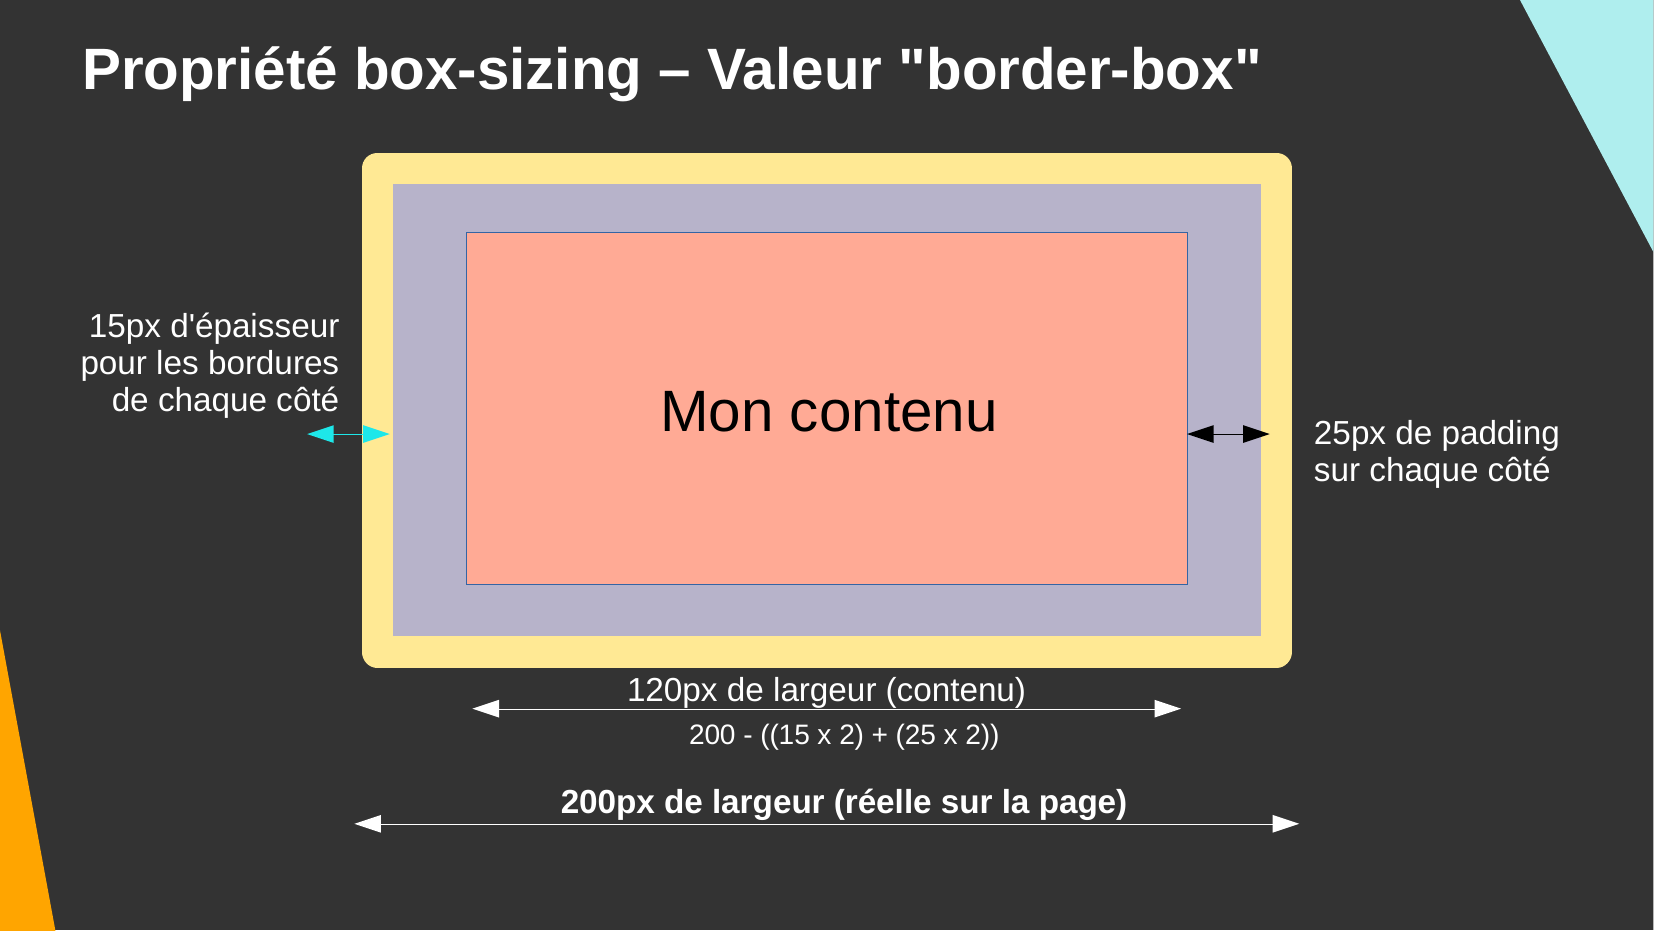

# Propriété box-sizing – Valeur "border-box"
15px d'épaisseur pour les bordures de chaque côté
Mon contenu
25px de padding sur chaque côté
120px de largeur (contenu)
200 - ((15 x 2) + (25 x 2))
200px de largeur (réelle sur la page)